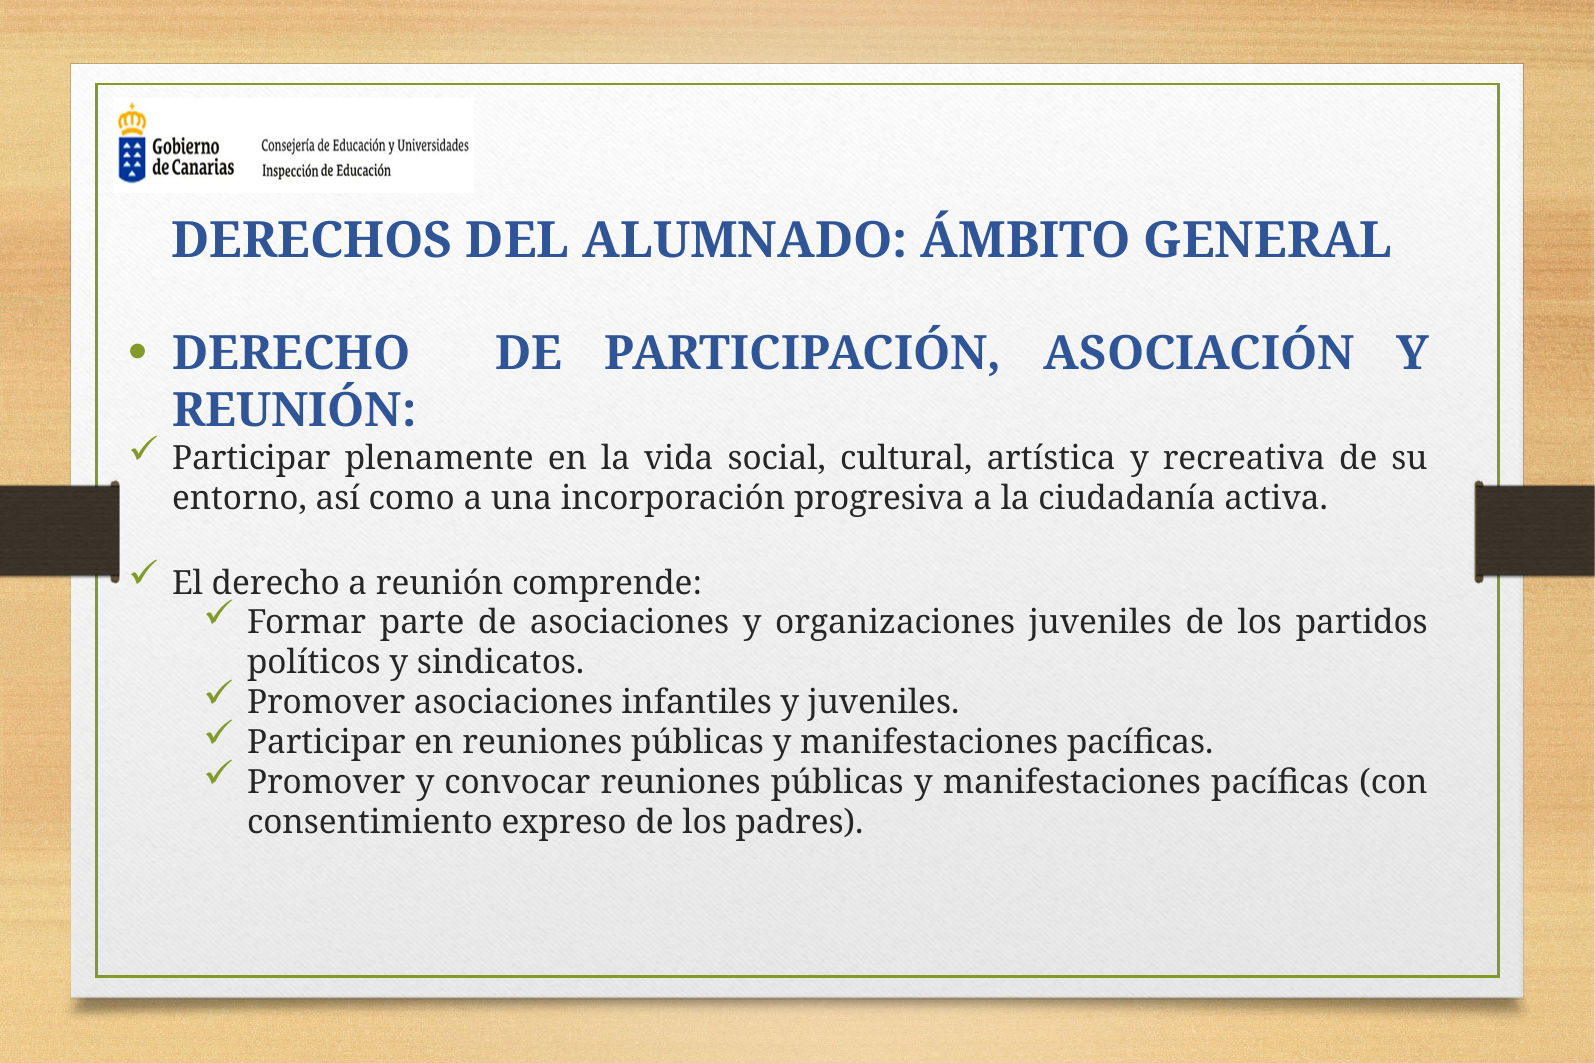

DERECHOS DEL ALUMNADO: ÁMBITO GENERAL
DERECHO DE PARTICIPACIÓN, ASOCIACIÓN Y REUNIÓN:
Participar plenamente en la vida social, cultural, artística y recreativa de su entorno, así como a una incorporación progresiva a la ciudadanía activa.
El derecho a reunión comprende:
Formar parte de asociaciones y organizaciones juveniles de los partidos políticos y sindicatos.
Promover asociaciones infantiles y juveniles.
Participar en reuniones públicas y manifestaciones pacíficas.
Promover y convocar reuniones públicas y manifestaciones pacíficas (con consentimiento expreso de los padres).